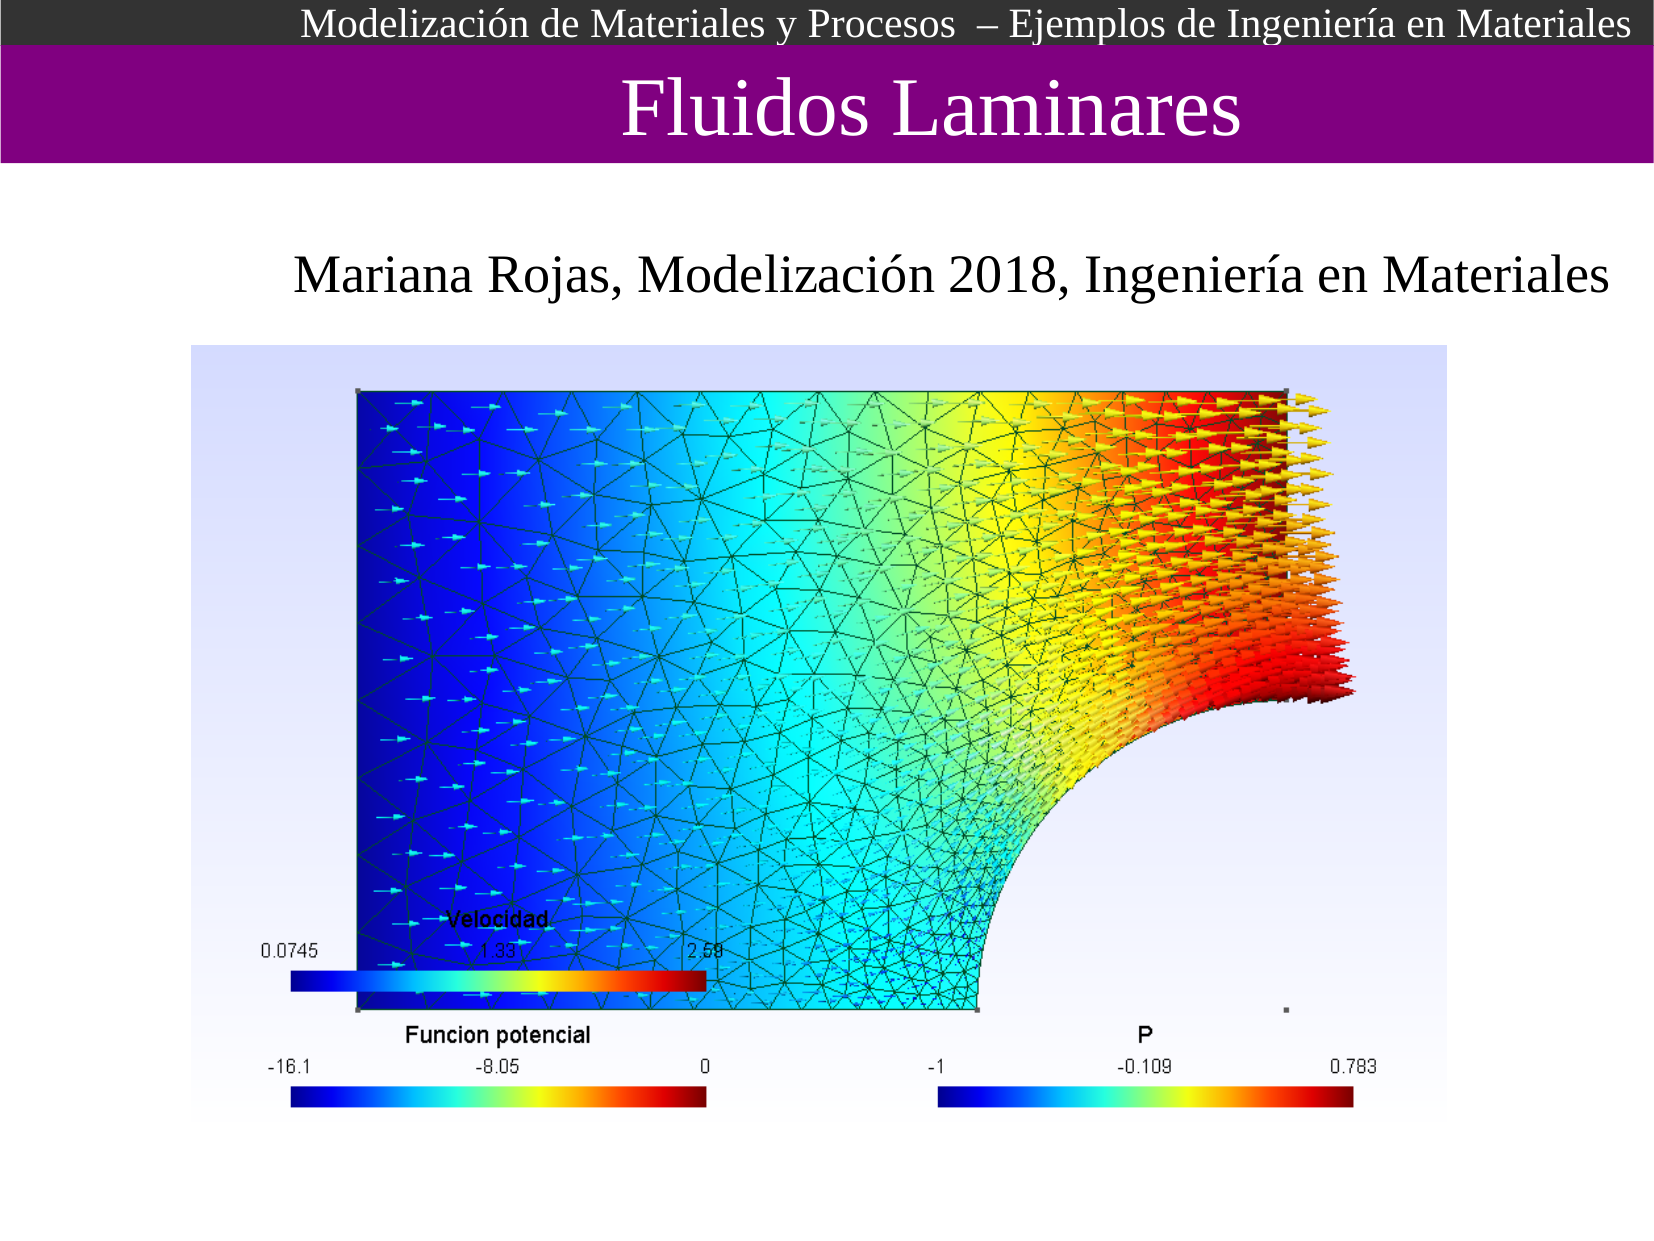

Fluidos Laminares
Mariana Rojas, Modelización 2018, Ingeniería en Materiales